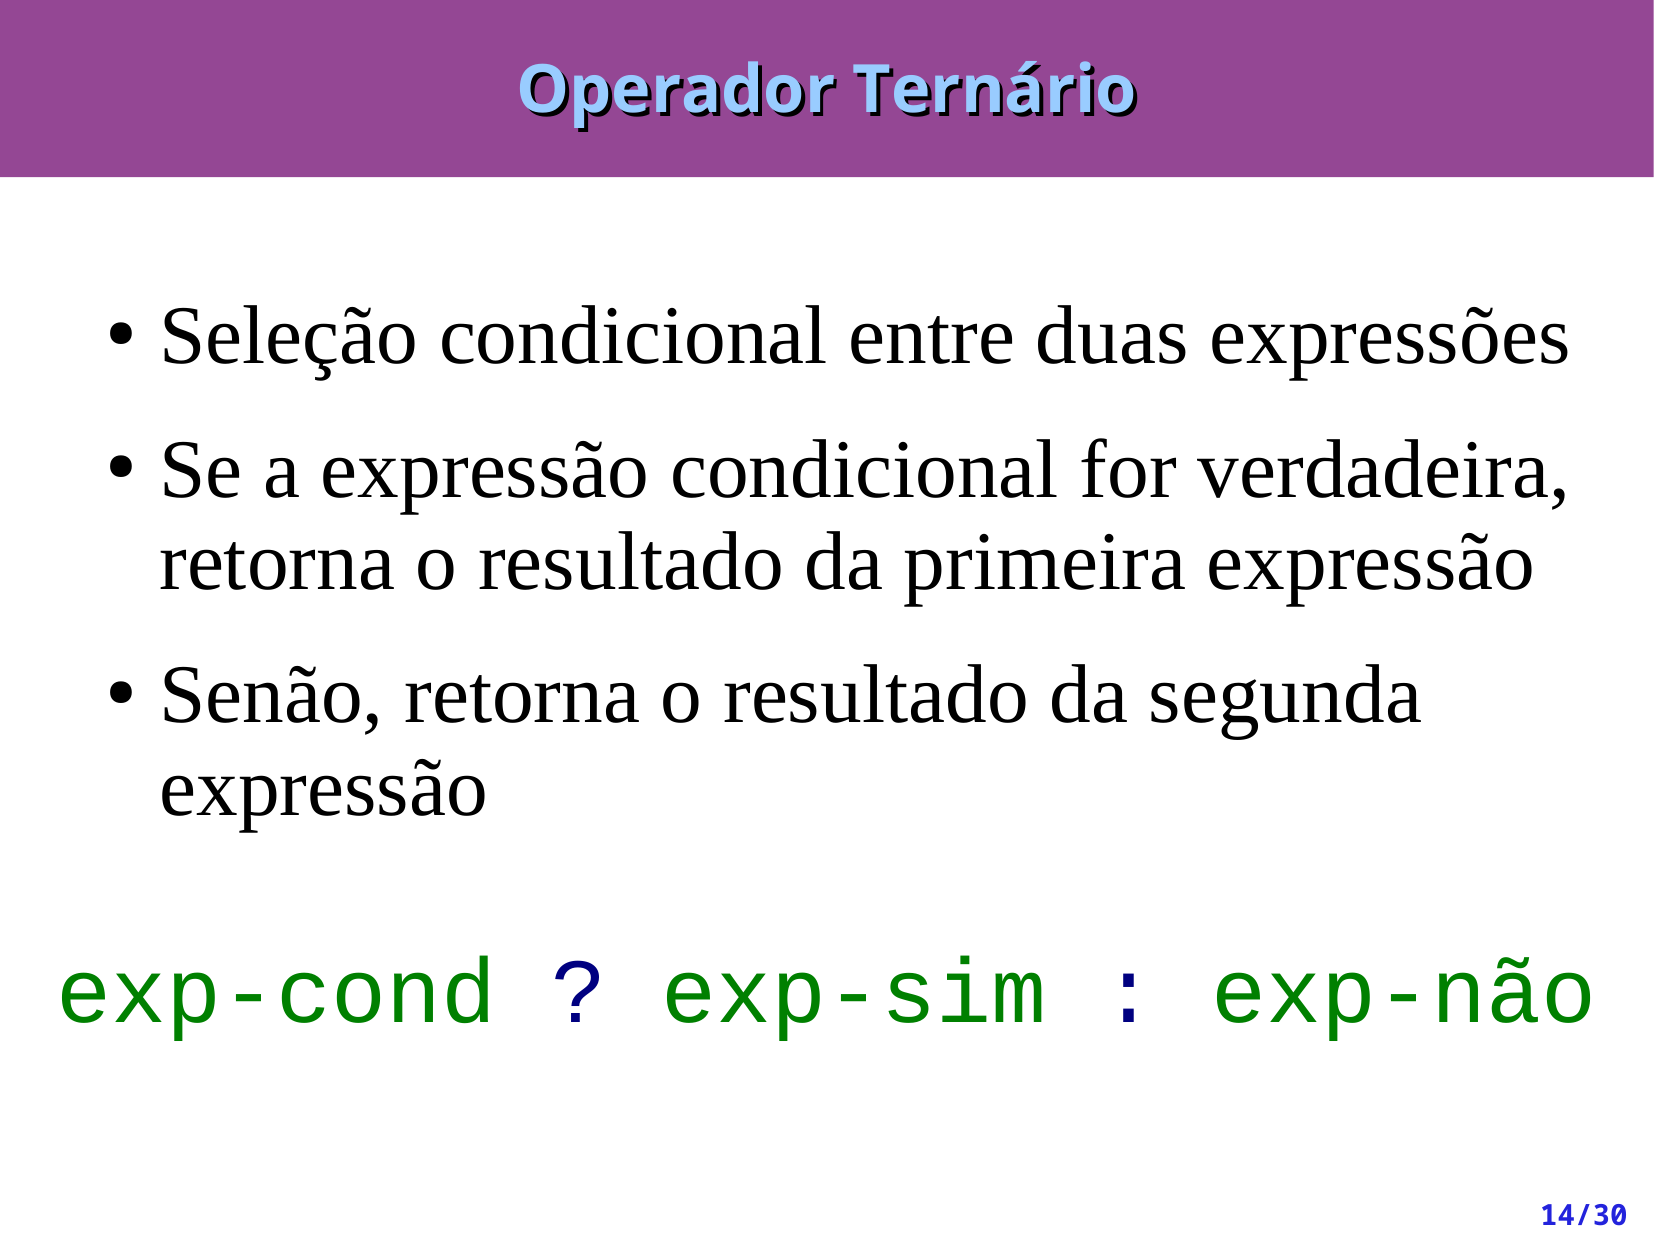

# Operador Ternário
Seleção condicional entre duas expressões
Se a expressão condicional for verdadeira, retorna o resultado da primeira expressão
Senão, retorna o resultado da segunda expressão
exp-cond ? exp-sim : exp-não
14